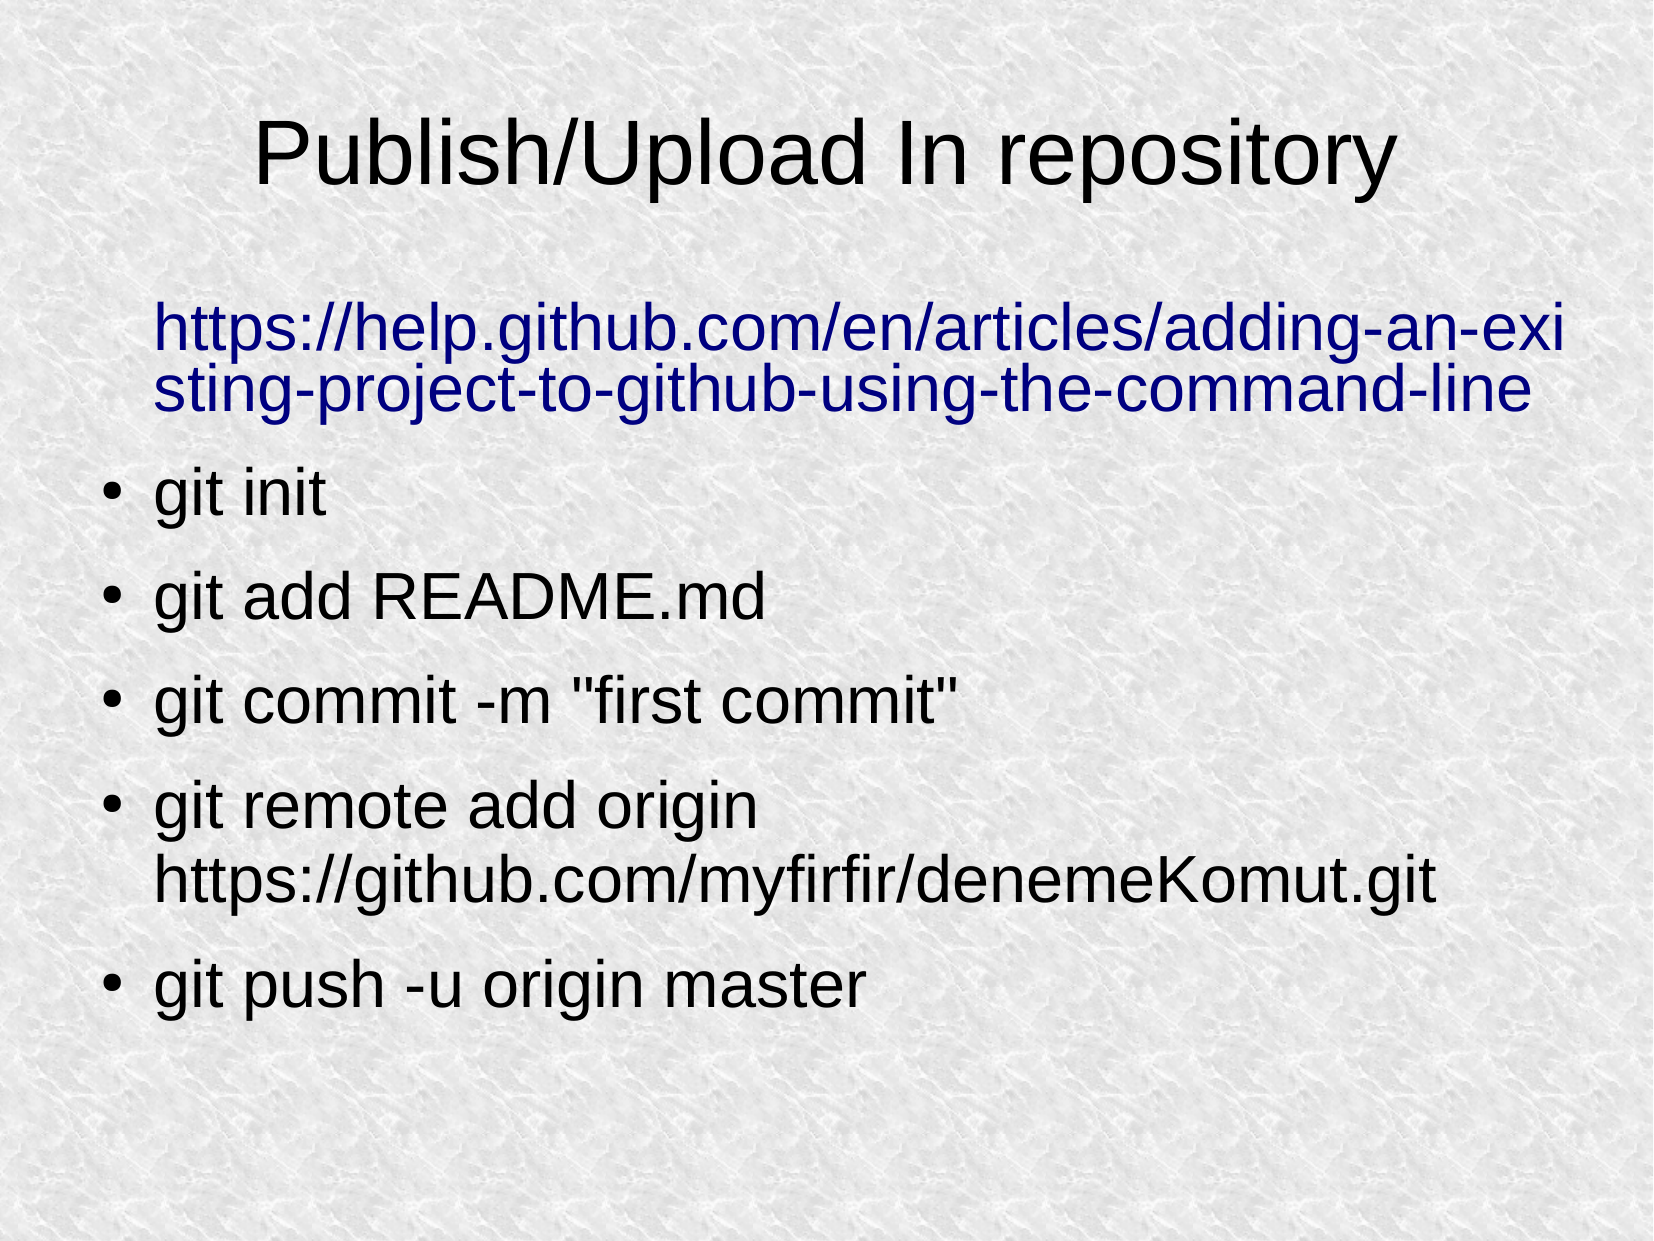

# Publish/Upload In repository
https://help.github.com/en/articles/adding-an-existing-project-to-github-using-the-command-line
git init
git add README.md
git commit -m "first commit"
git remote add origin https://github.com/myfirfir/denemeKomut.git
git push -u origin master